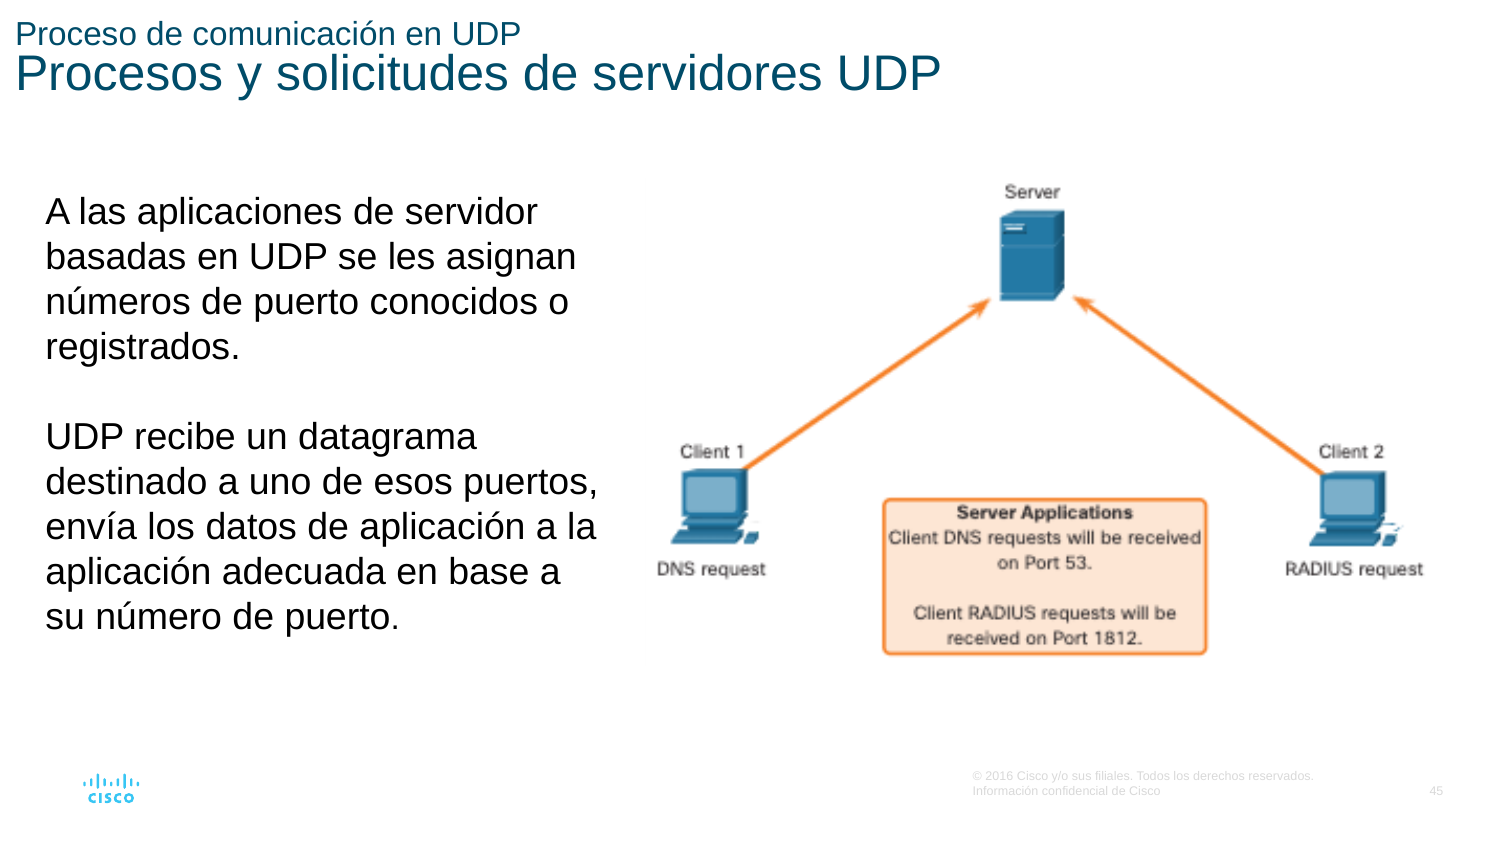

# Proceso de comunicación en UDP Procesos y solicitudes de servidores UDP
A las aplicaciones de servidor basadas en UDP se les asignan números de puerto conocidos o registrados.
UDP recibe un datagrama destinado a uno de esos puertos, envía los datos de aplicación a la aplicación adecuada en base a su número de puerto.